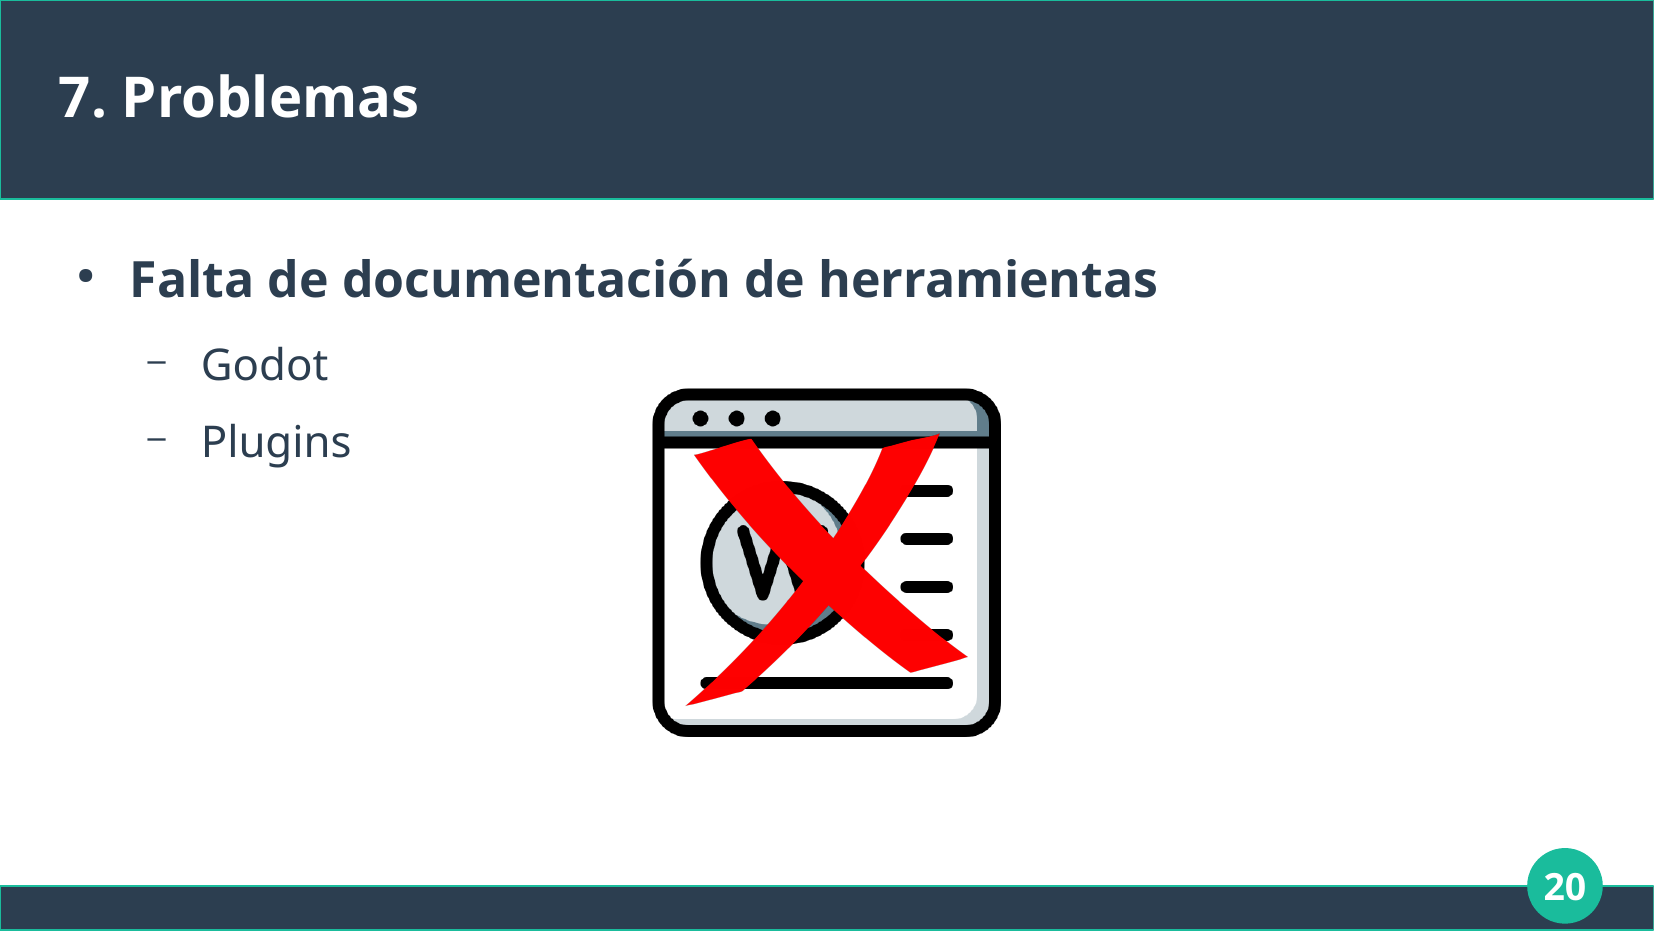

# 7. Problemas
Falta de documentación de herramientas
Godot
Plugins
20